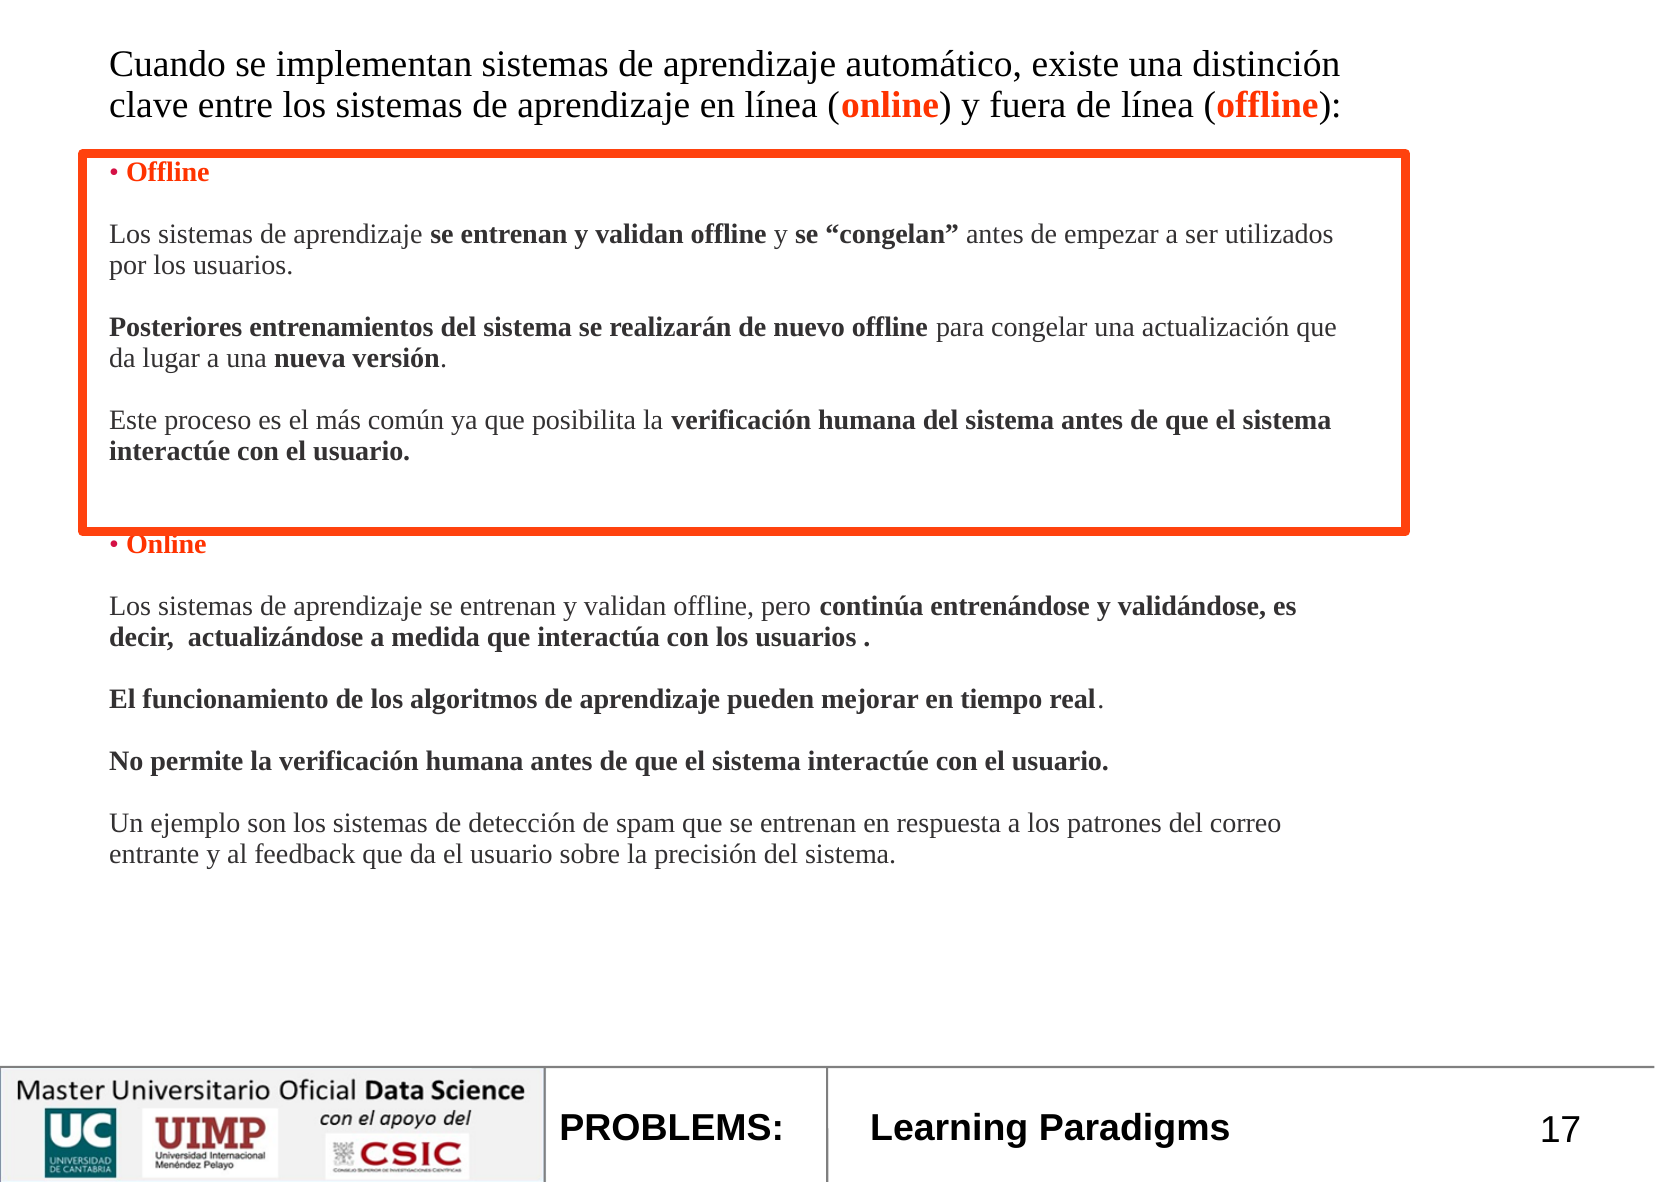

Cuando se implementan sistemas de aprendizaje automático, existe una distinción clave entre los sistemas de aprendizaje en línea (online) y fuera de línea (offline):
• Offline
Los sistemas de aprendizaje se entrenan y validan offline y se “congelan” antes de empezar a ser utilizados por los usuarios.
Posteriores entrenamientos del sistema se realizarán de nuevo offline para congelar una actualización que da lugar a una nueva versión.
Este proceso es el más común ya que posibilita la verificación humana del sistema antes de que el sistema interactúe con el usuario.
• Online
Los sistemas de aprendizaje se entrenan y validan offline, pero continúa entrenándose y validándose, es decir, actualizándose a medida que interactúa con los usuarios .
El funcionamiento de los algoritmos de aprendizaje pueden mejorar en tiempo real.
No permite la verificación humana antes de que el sistema interactúe con el usuario.
Un ejemplo son los sistemas de detección de spam que se entrenan en respuesta a los patrones del correo entrante y al feedback que da el usuario sobre la precisión del sistema.
Learning Paradigms